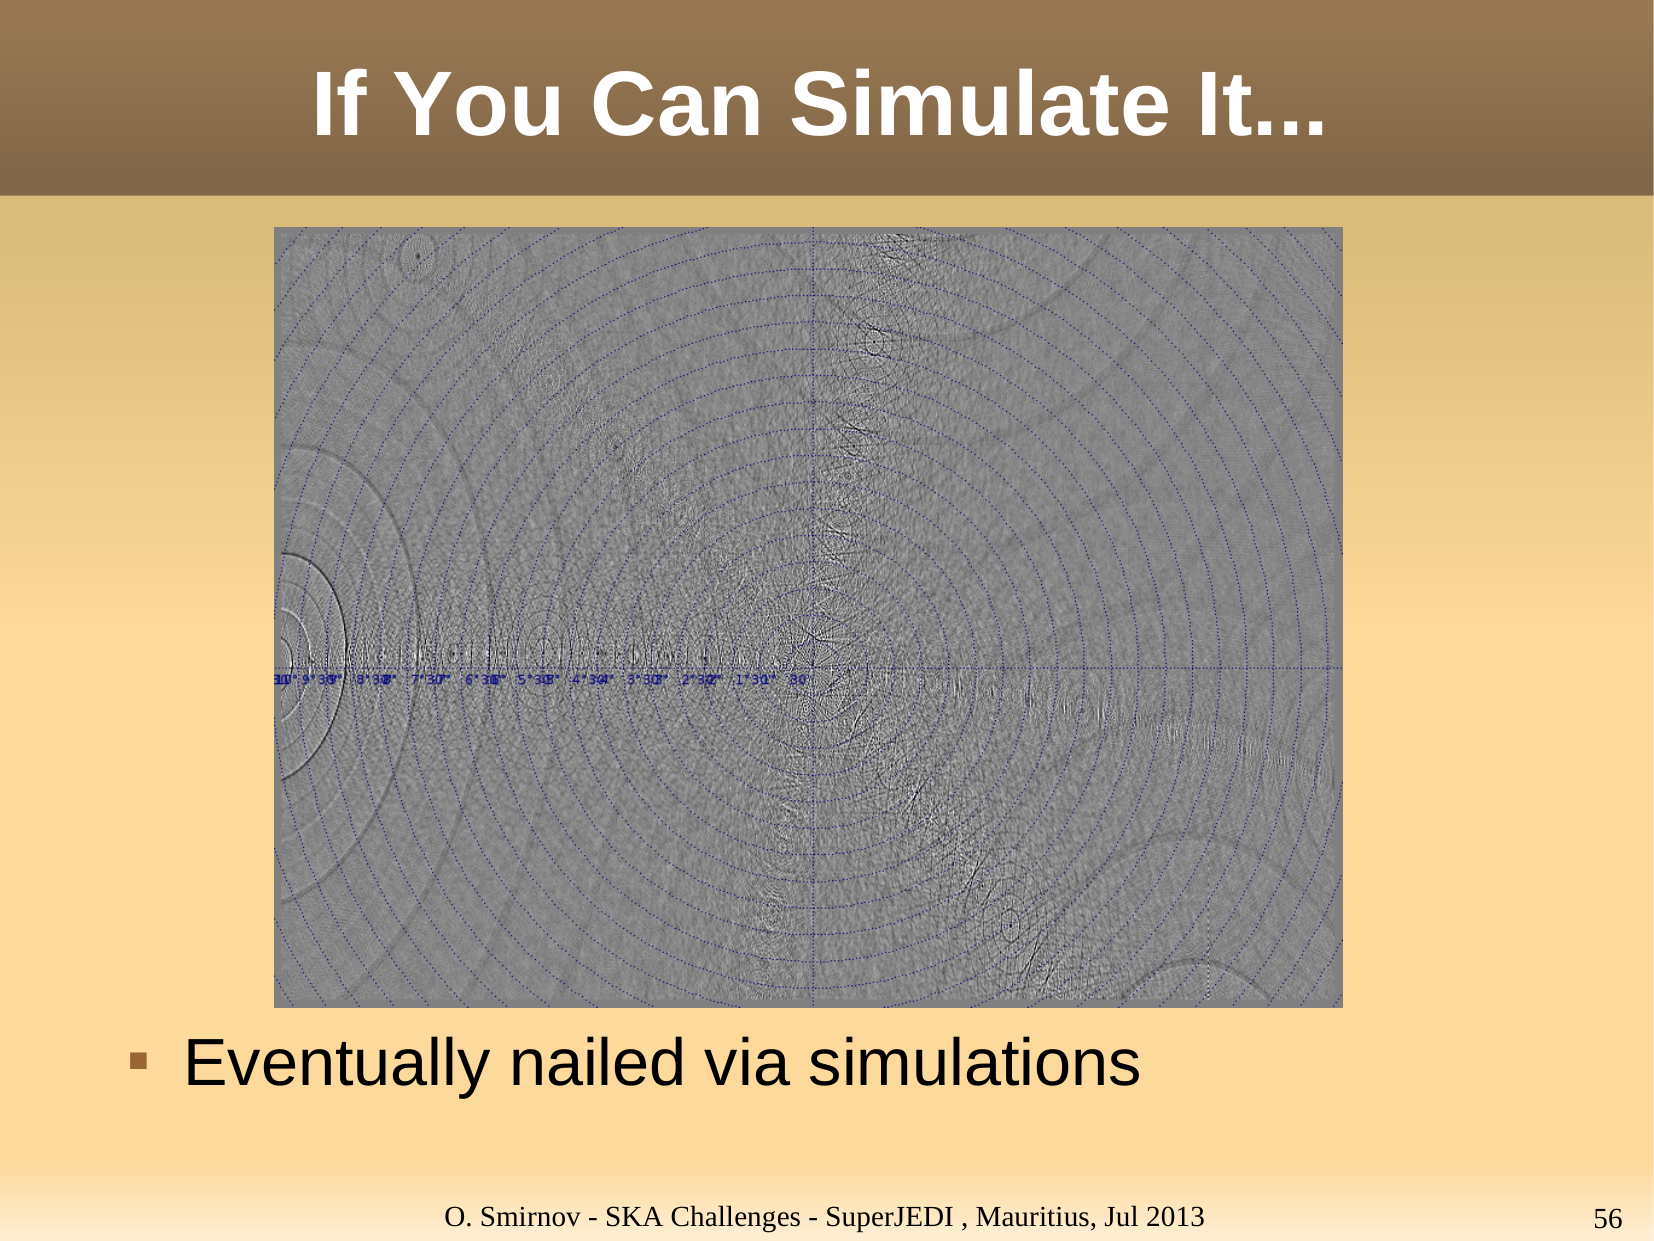

# If You Can Simulate It...
Eventually nailed via simulations
O. Smirnov - SKA Challenges - SuperJEDI , Mauritius, Jul 2013
56